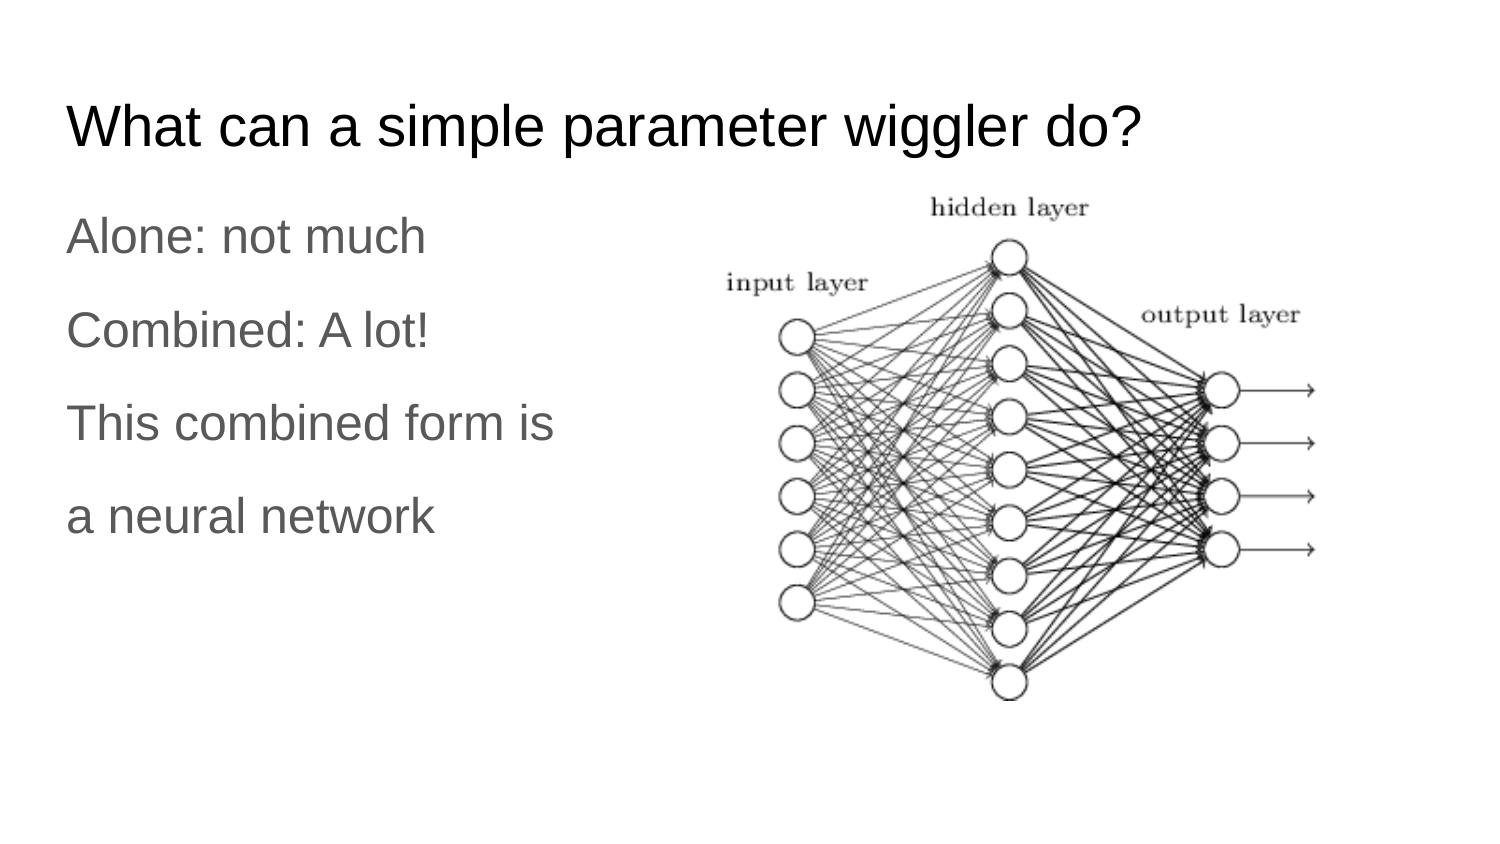

# What can a simple parameter wiggler do?
Alone: not much
Combined: A lot!
This combined form is
a neural network